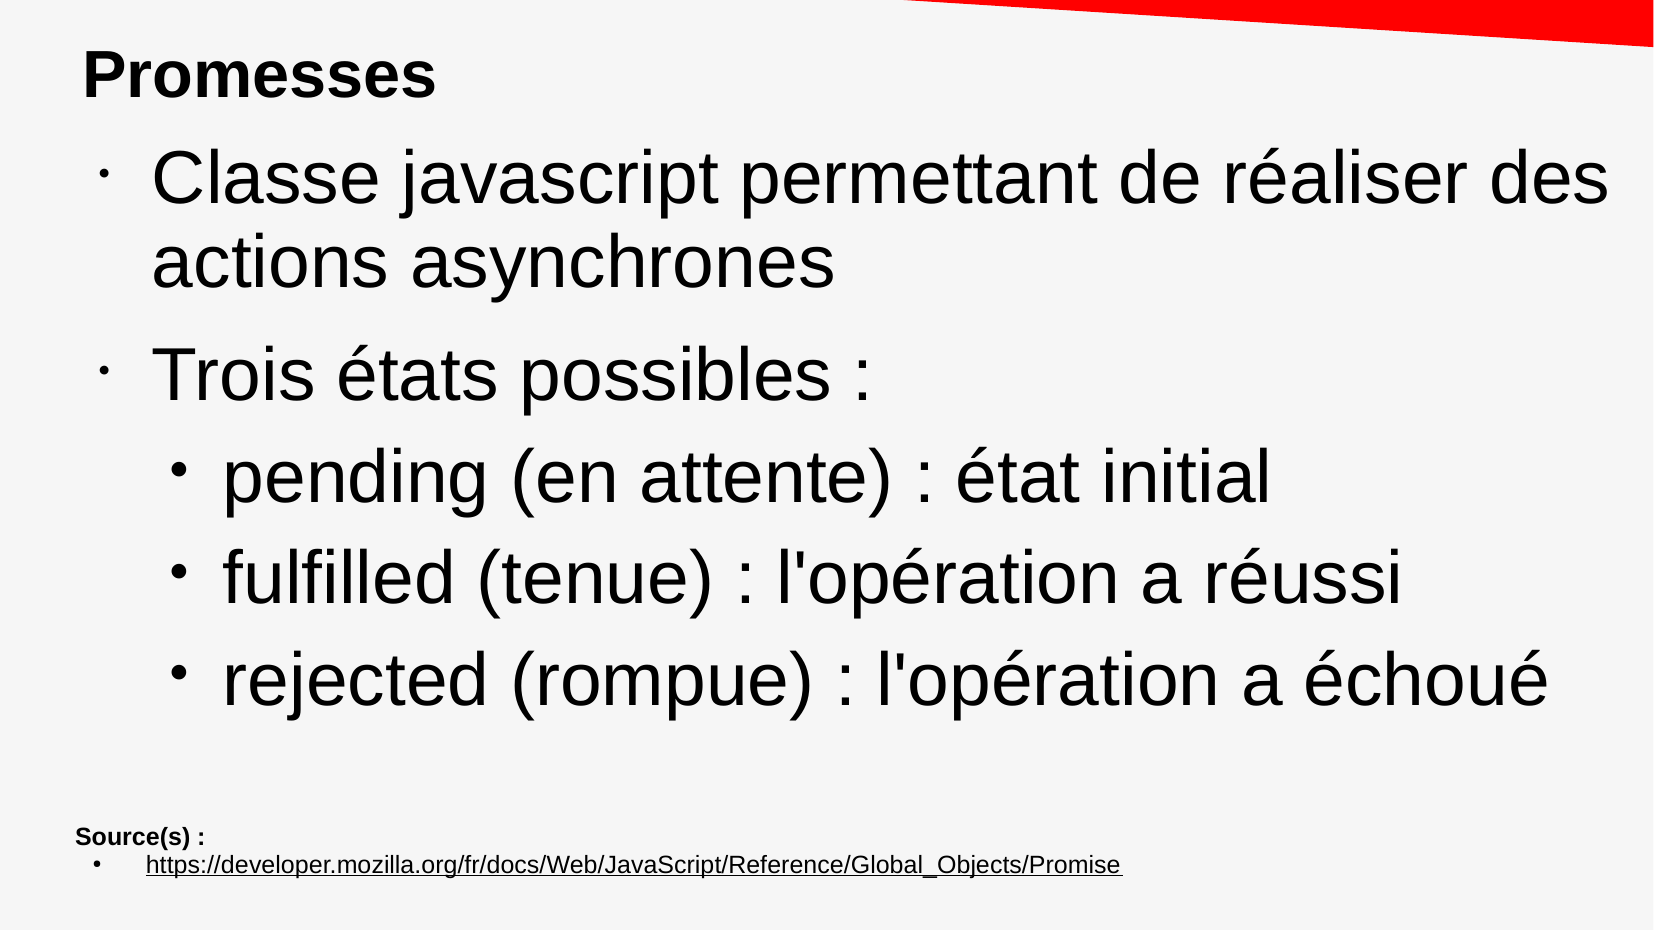

# Promesses
Classe javascript permettant de réaliser des actions asynchrones
Trois états possibles :
pending (en attente) : état initial
fulfilled (tenue) : l'opération a réussi
rejected (rompue) : l'opération a échoué
Source(s) :
https://developer.mozilla.org/fr/docs/Web/JavaScript/Reference/Global_Objects/Promise